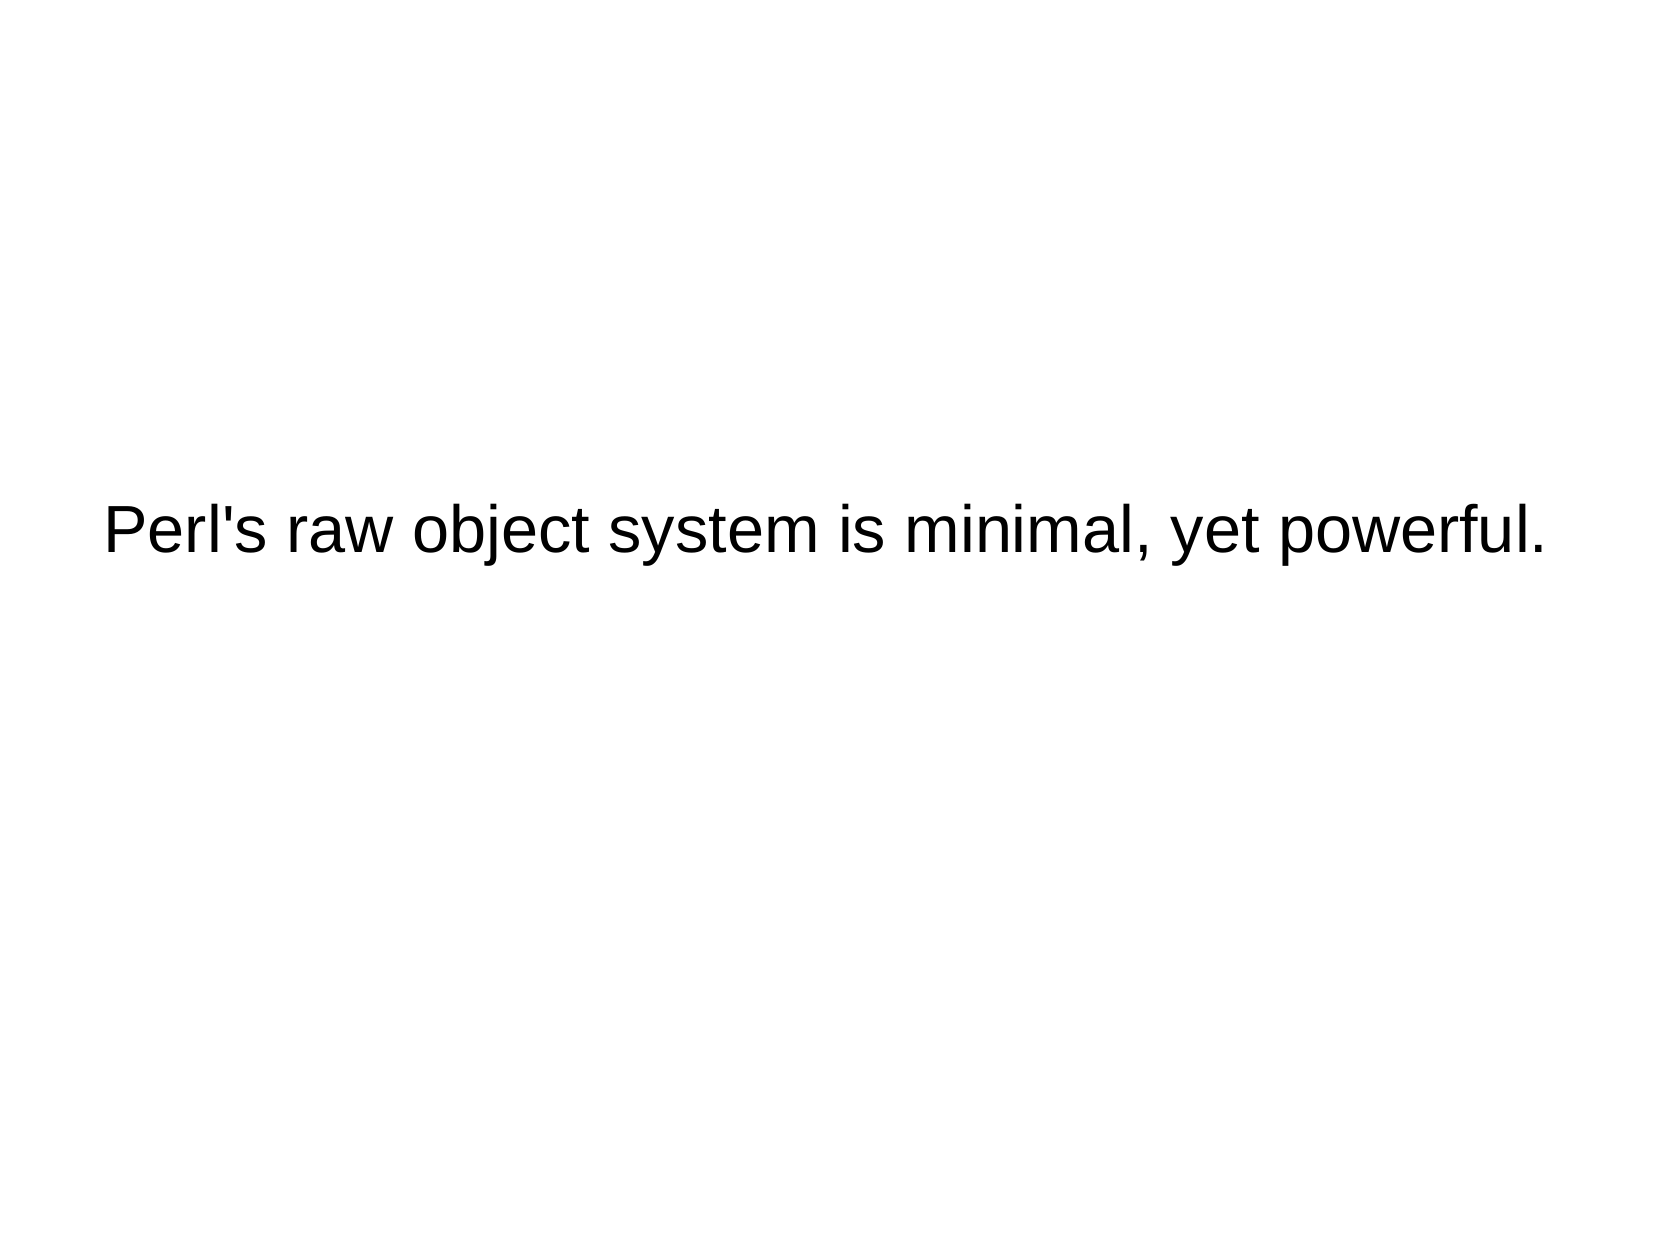

# Perl's raw object system is minimal, yet powerful.